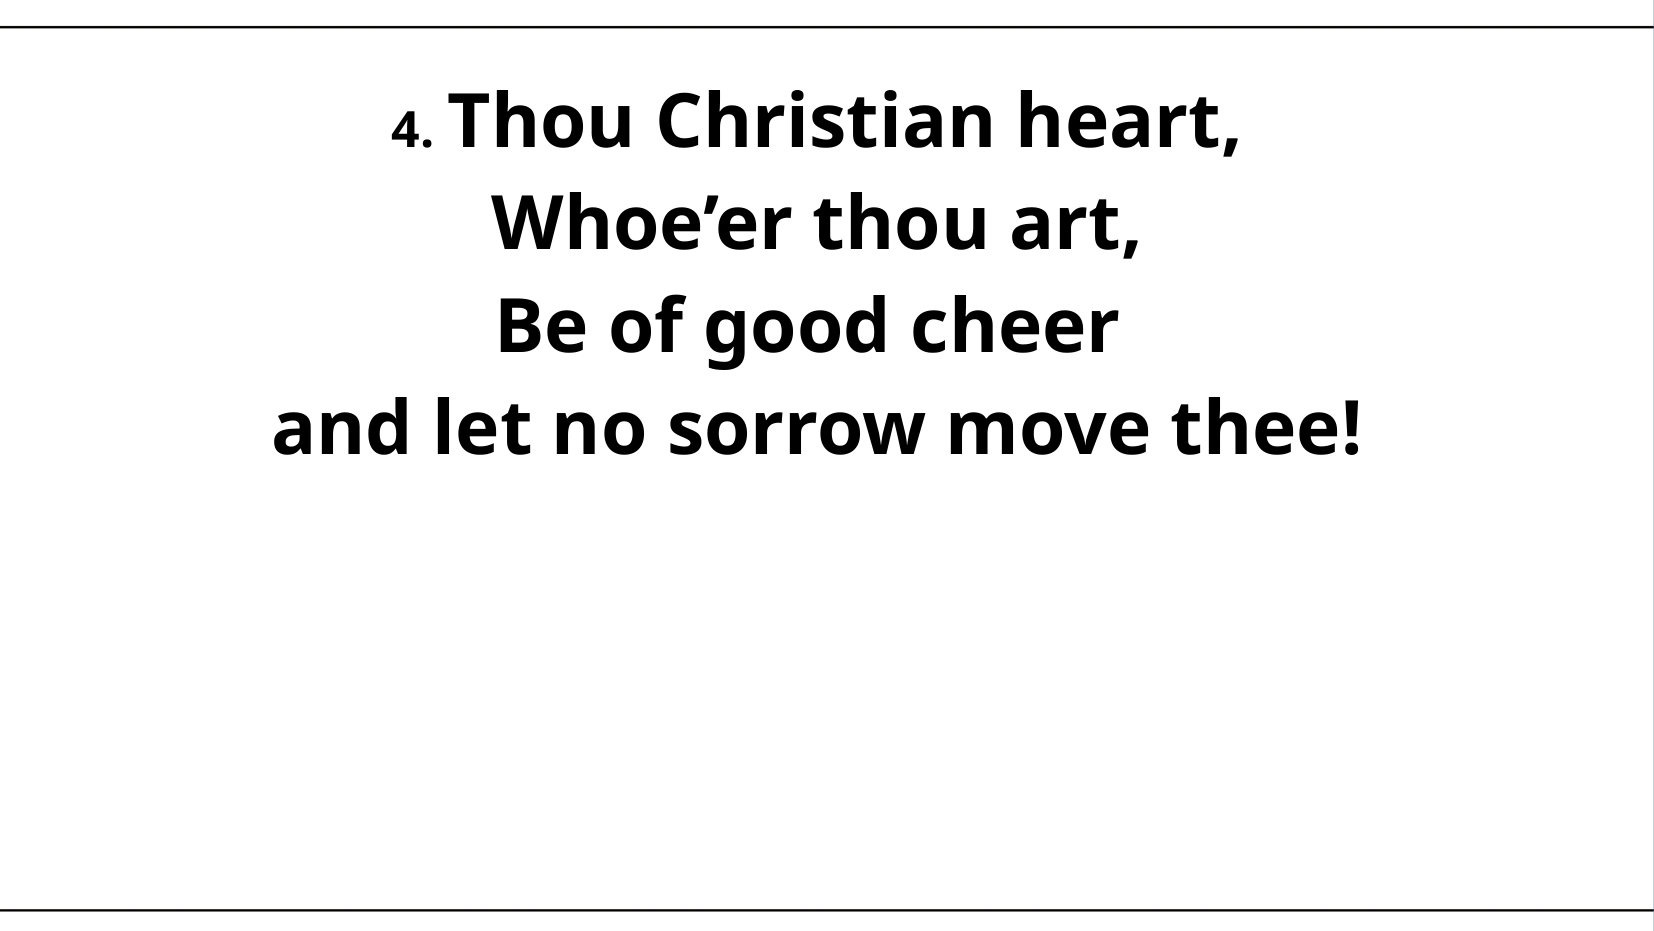

4. Thou Christian heart,
Whoe’er thou art,
Be of good cheer
and let no sorrow move thee!